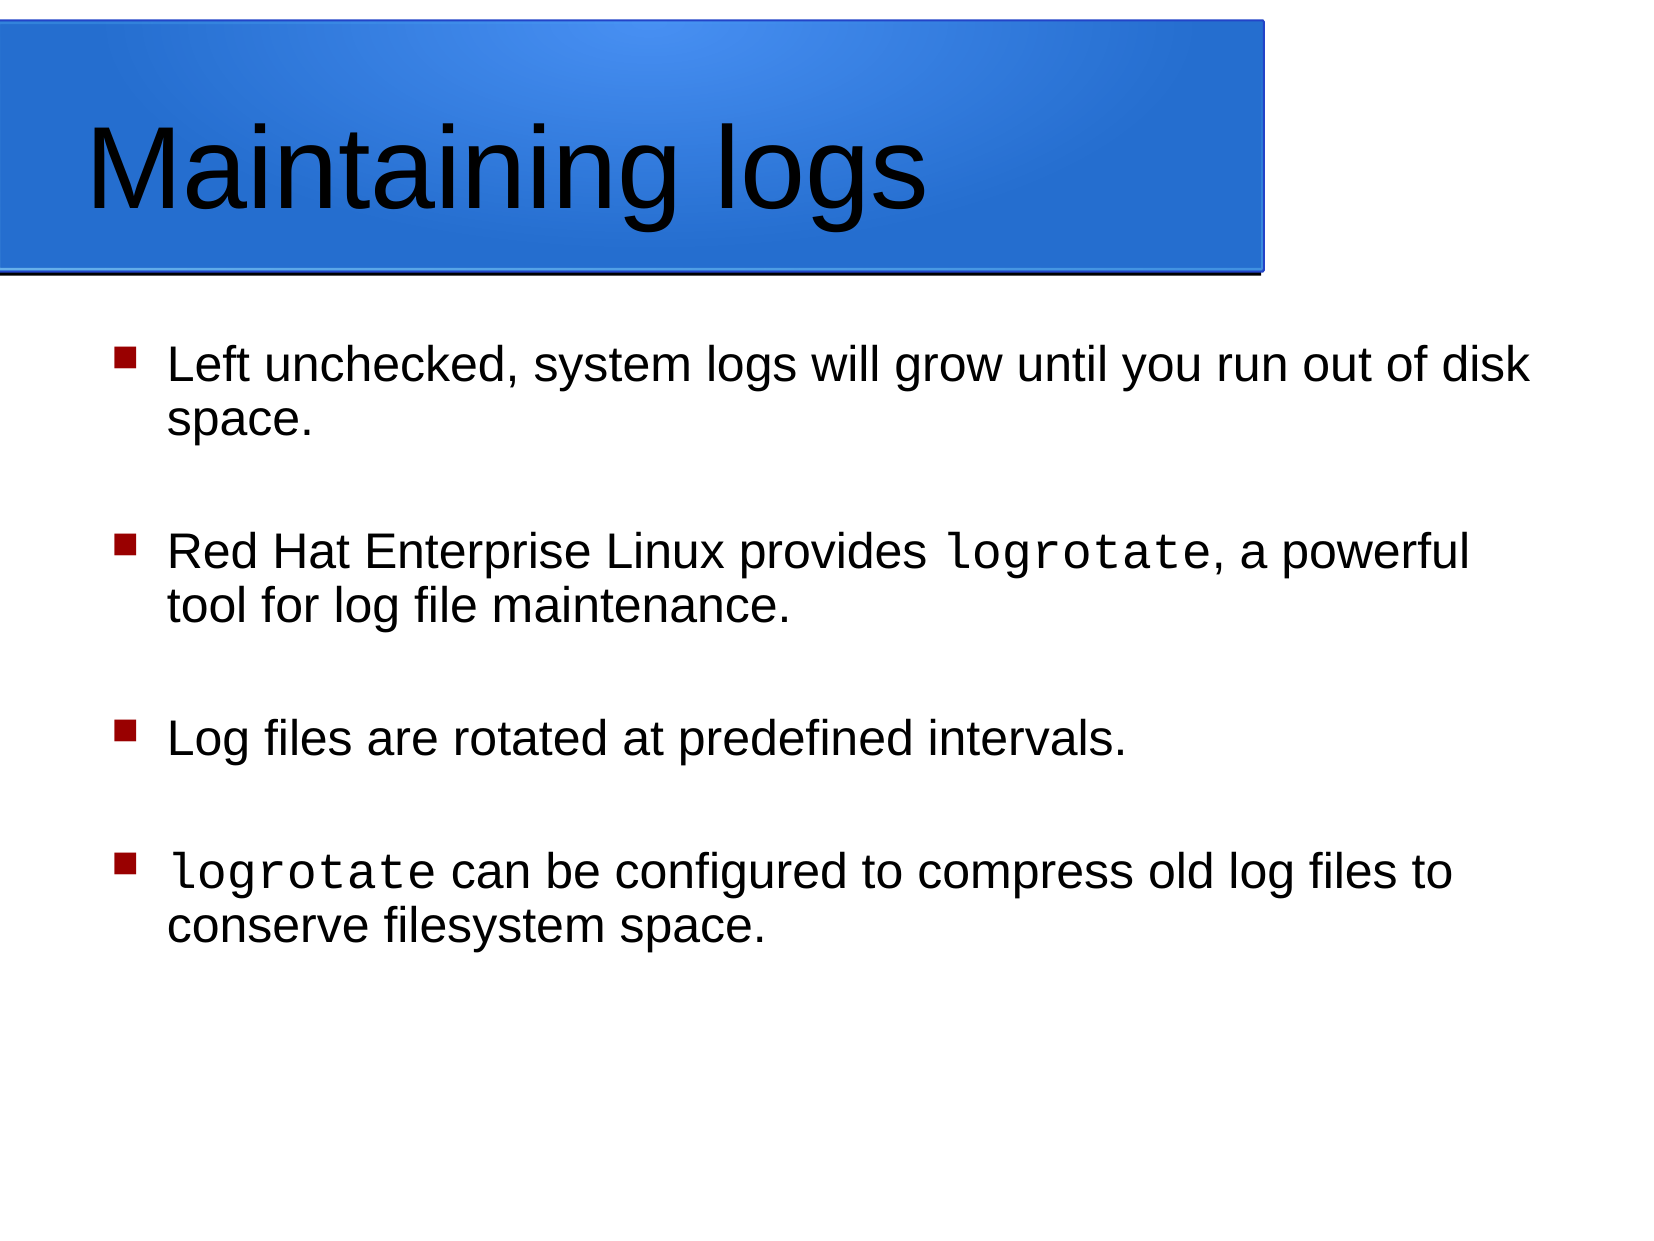

# Maintaining logs
Left unchecked, system logs will grow until you run out of disk space.
Red Hat Enterprise Linux provides logrotate, a powerful tool for log file maintenance.
Log files are rotated at predefined intervals.
logrotate can be configured to compress old log files to conserve filesystem space.